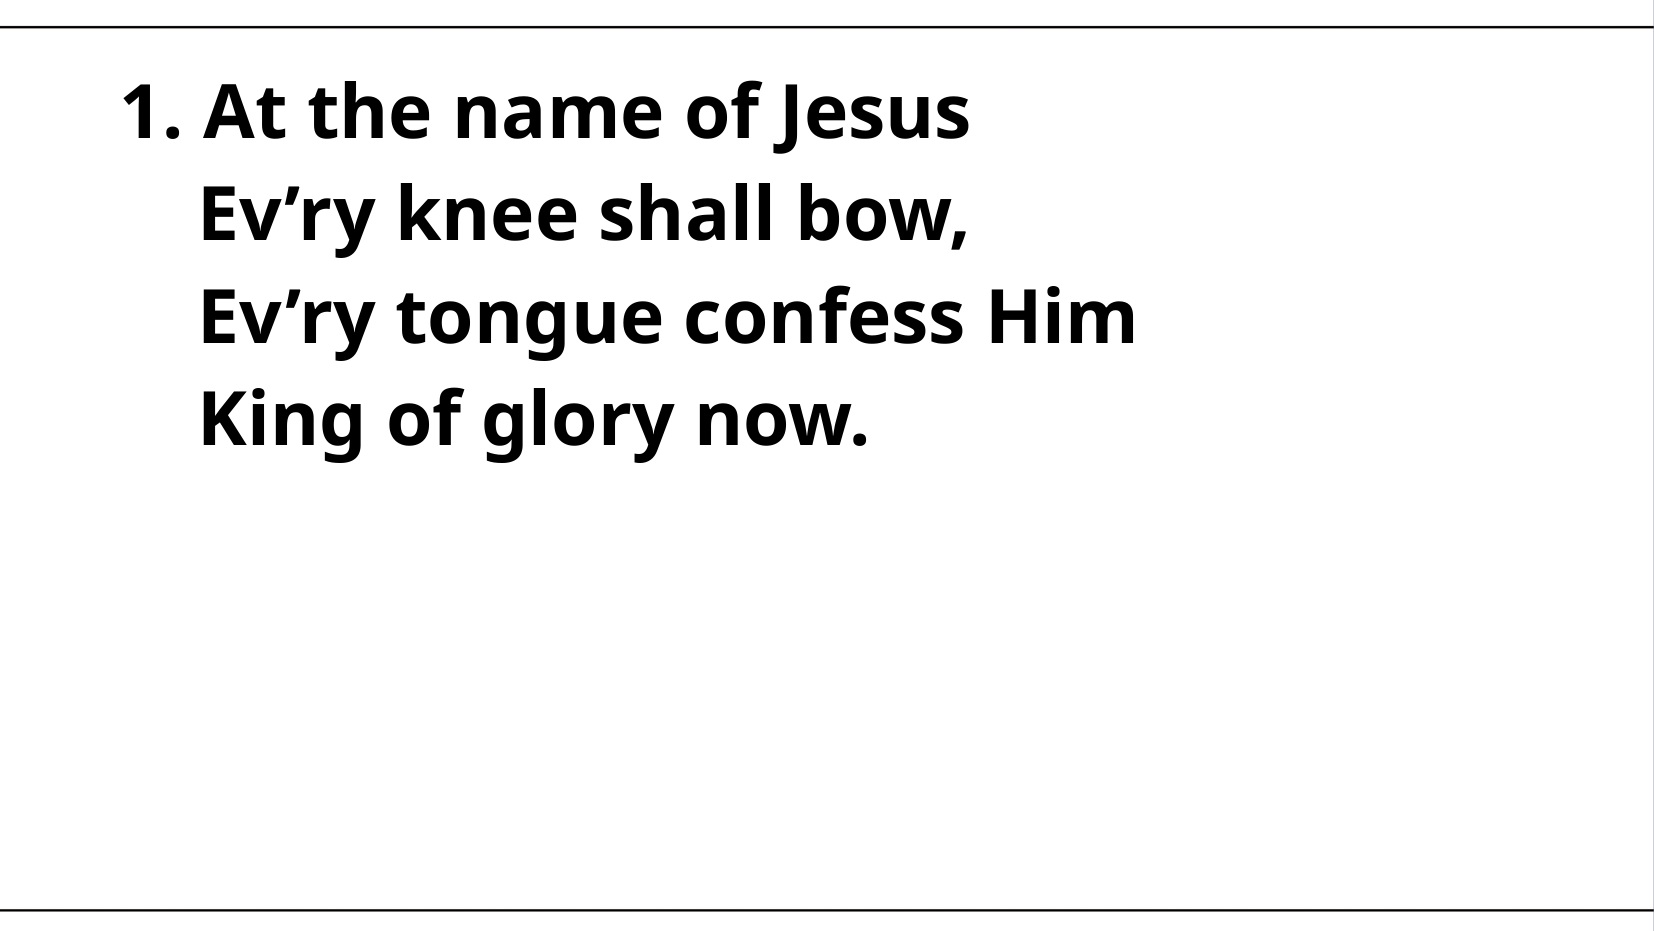

1. At the name of Jesus
 Ev’ry knee shall bow,
 Ev’ry tongue confess Him
 King of glory now.